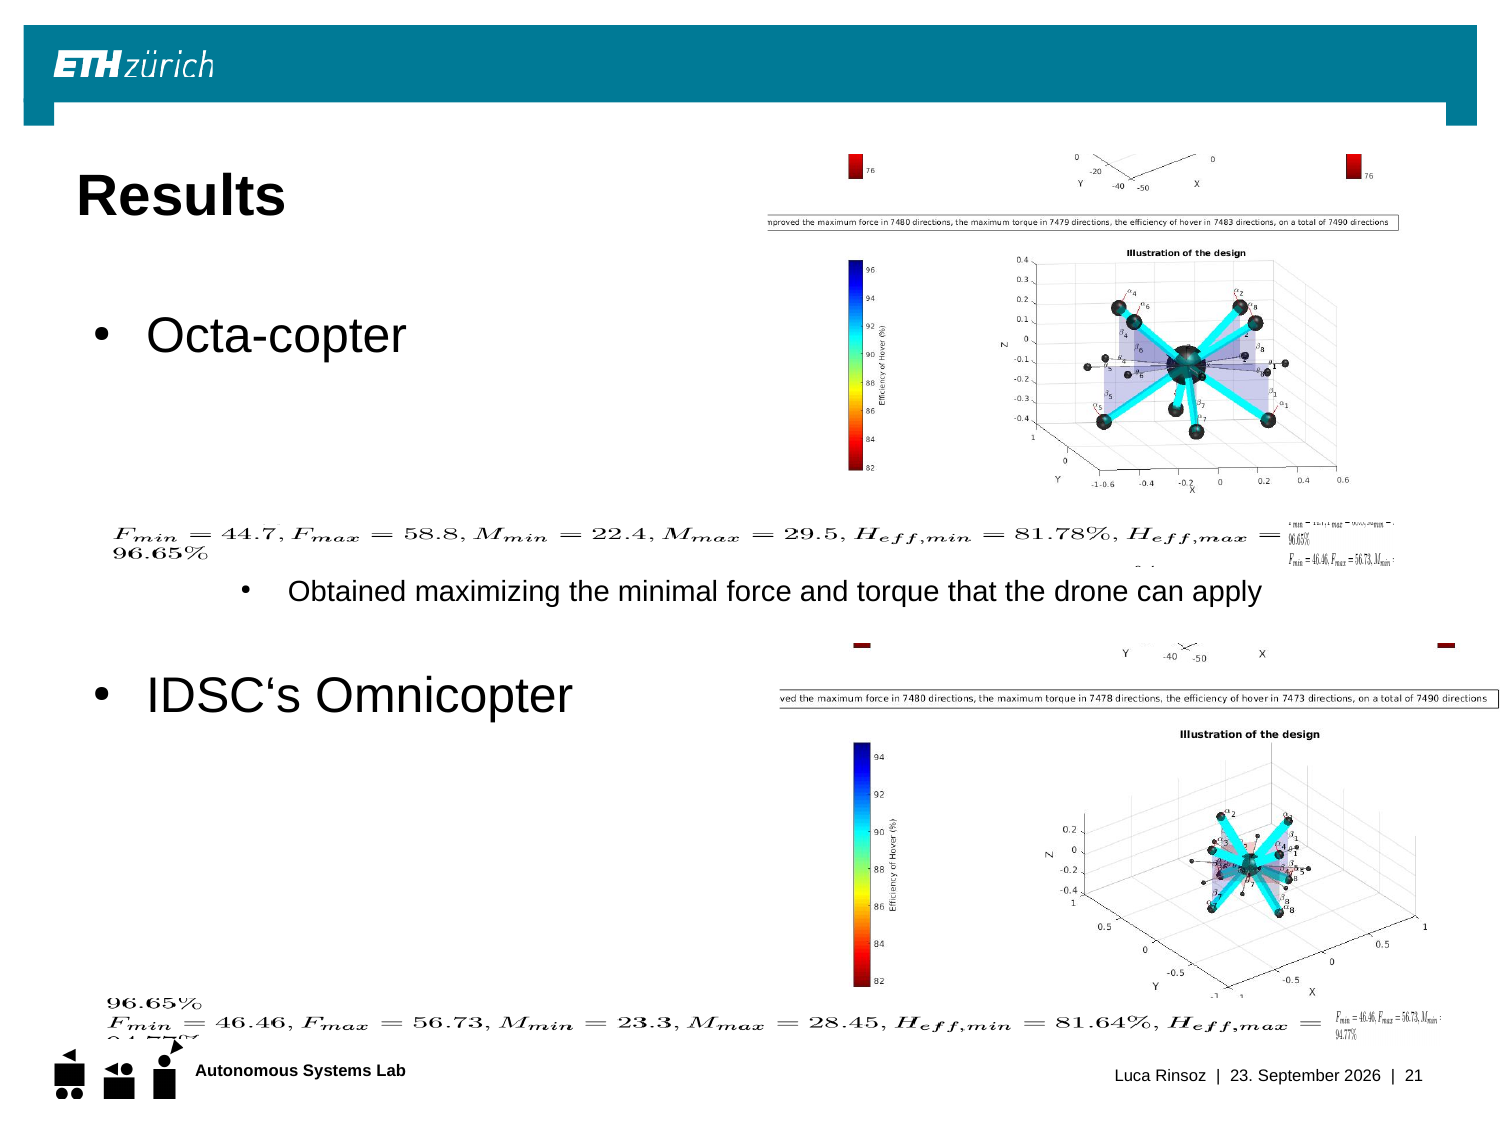

# Results
Octa-copter
Obtained maximizing the minimal force and torque that the drone can apply
IDSC‘s Omnicopter
((Name))
21